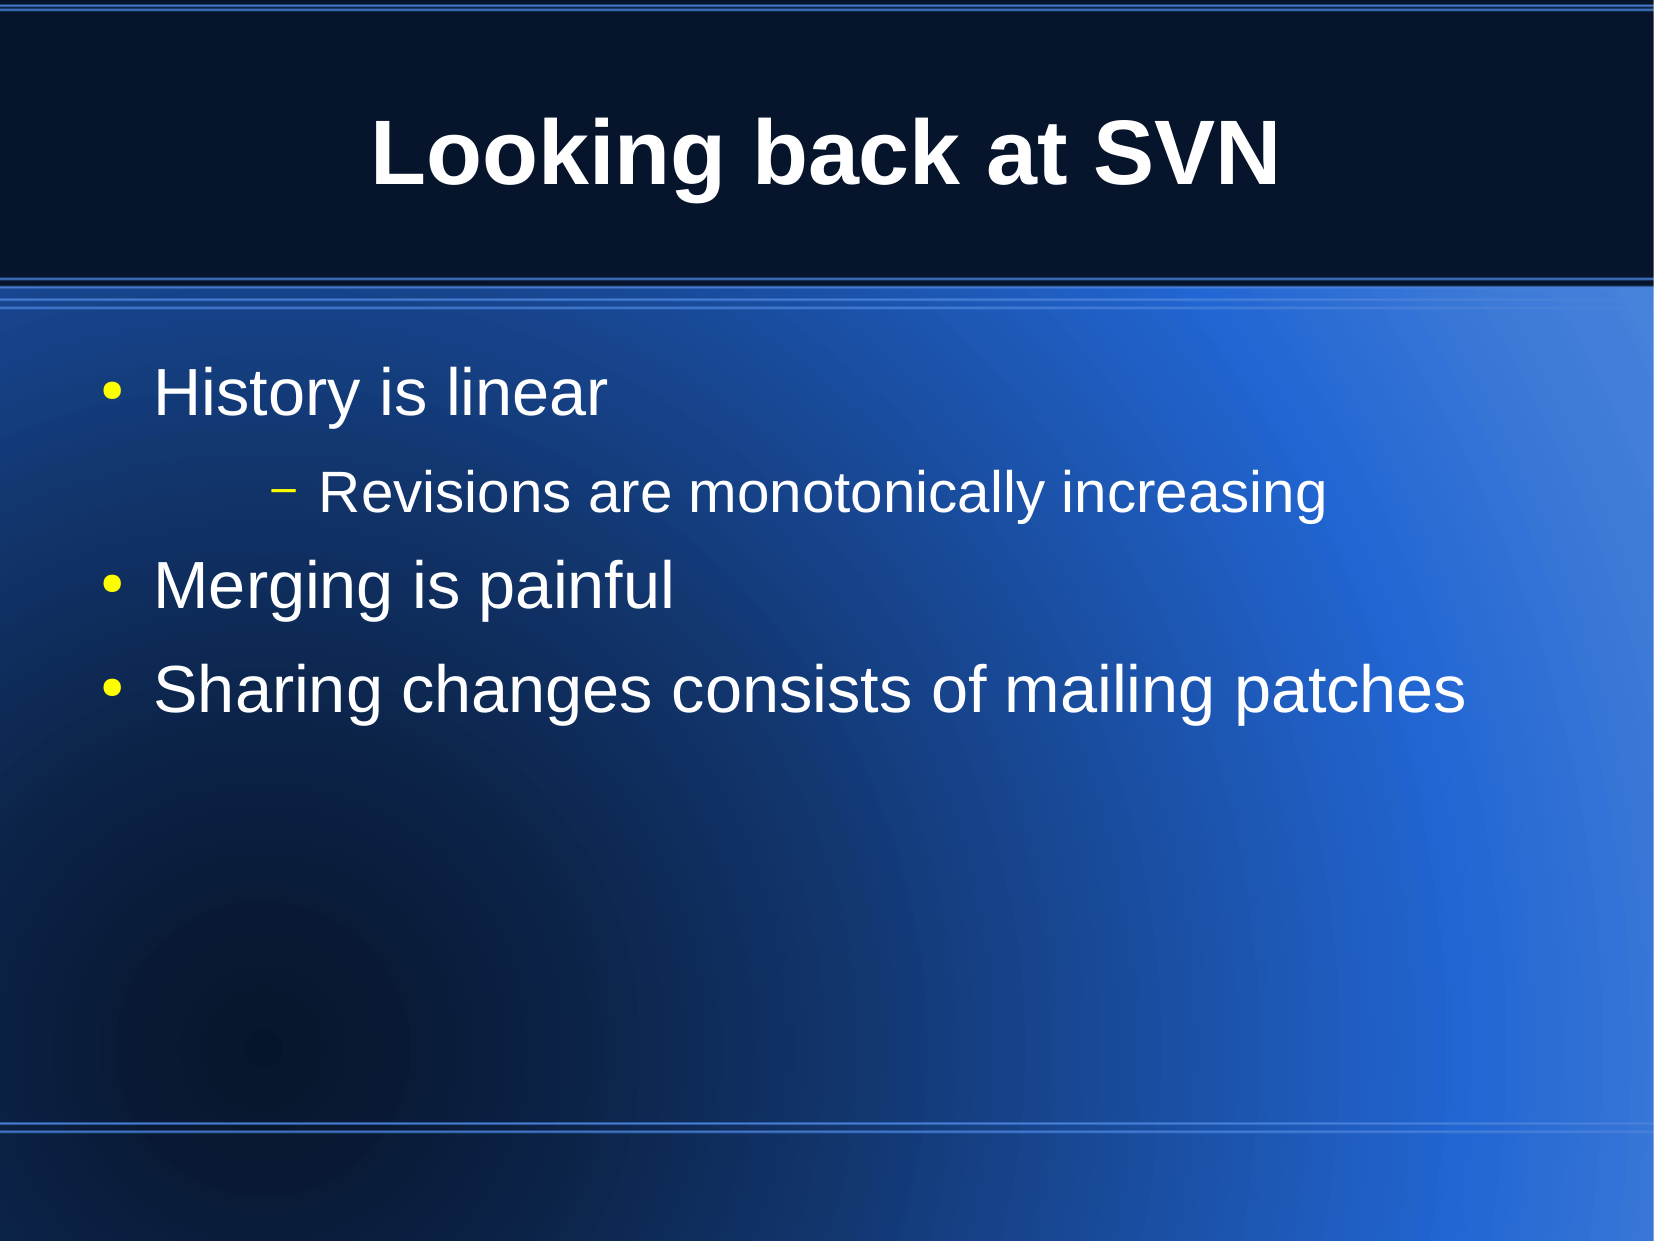

# Looking back at SVN
History is linear
Revisions are monotonically increasing
Merging is painful
Sharing changes consists of mailing patches